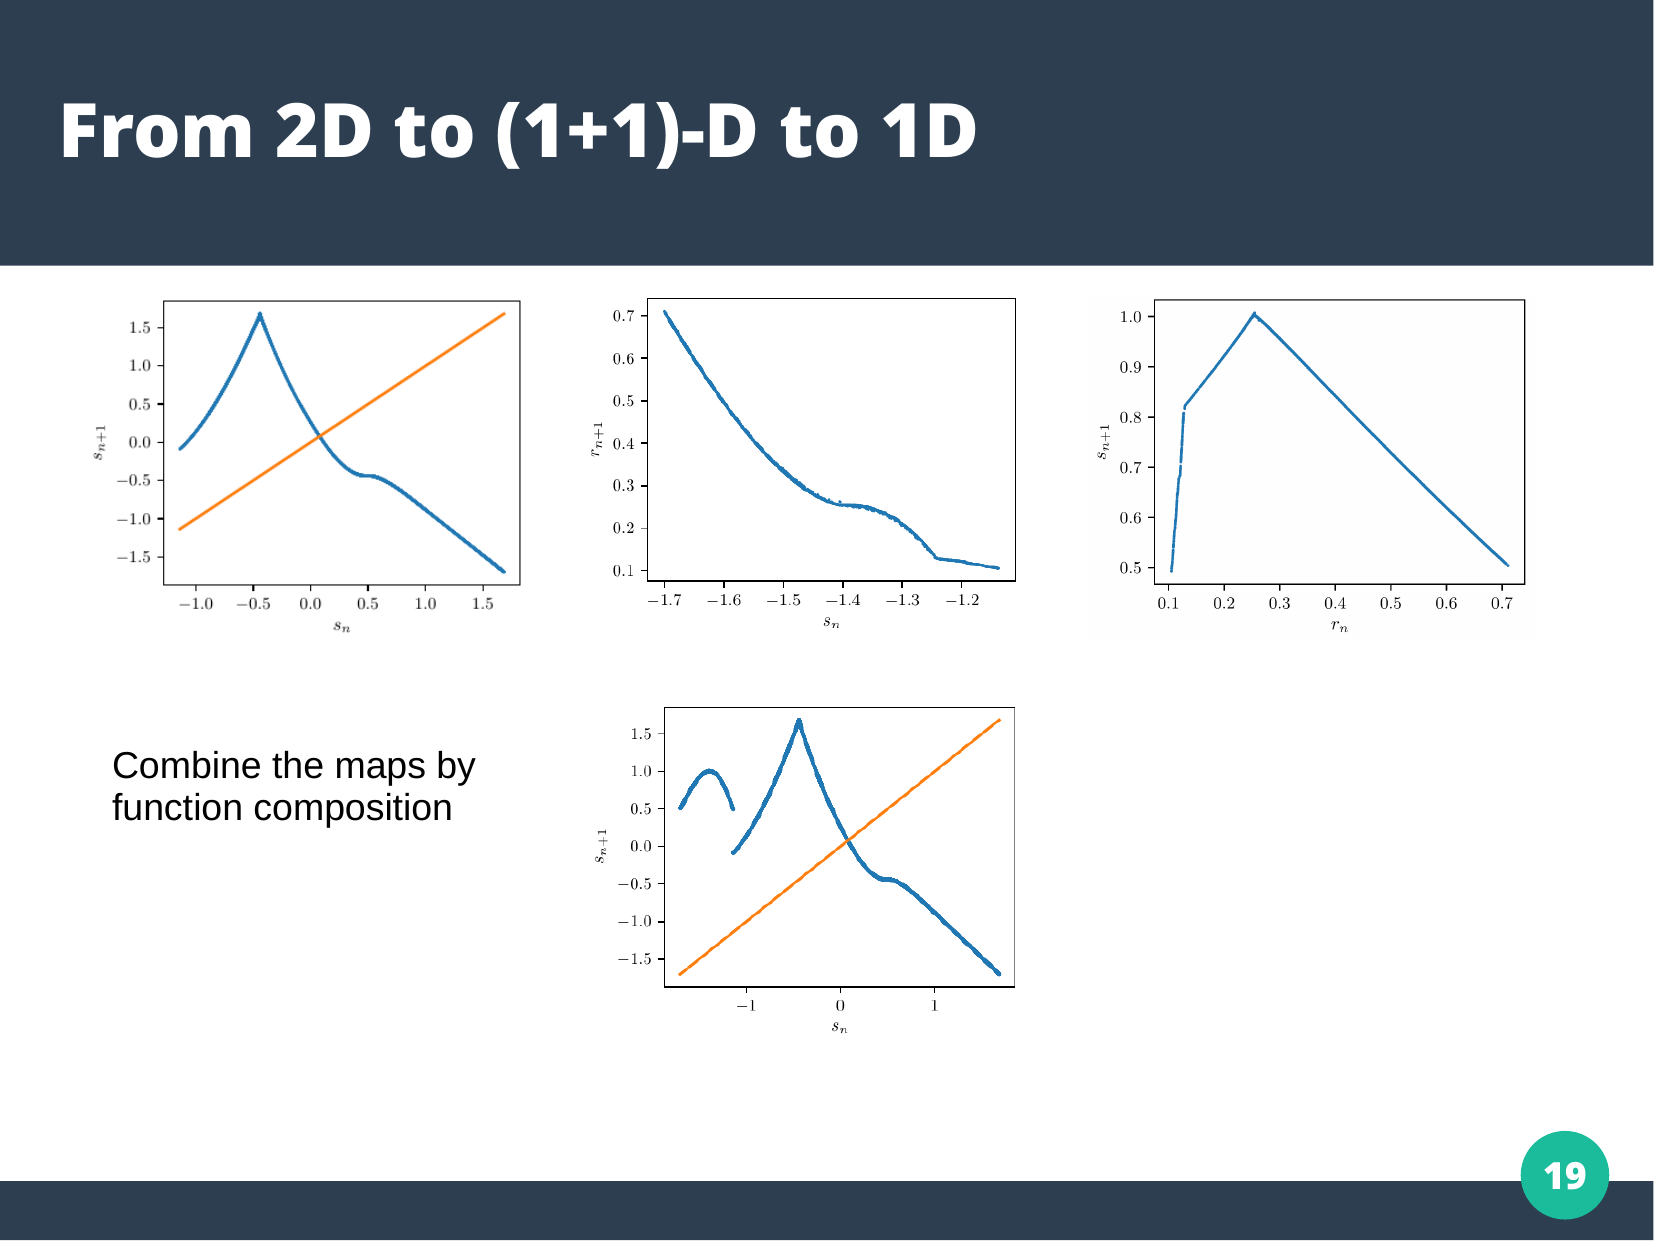

# From 2D to (1+1)-D to 1D
Combine the maps by
function composition
19